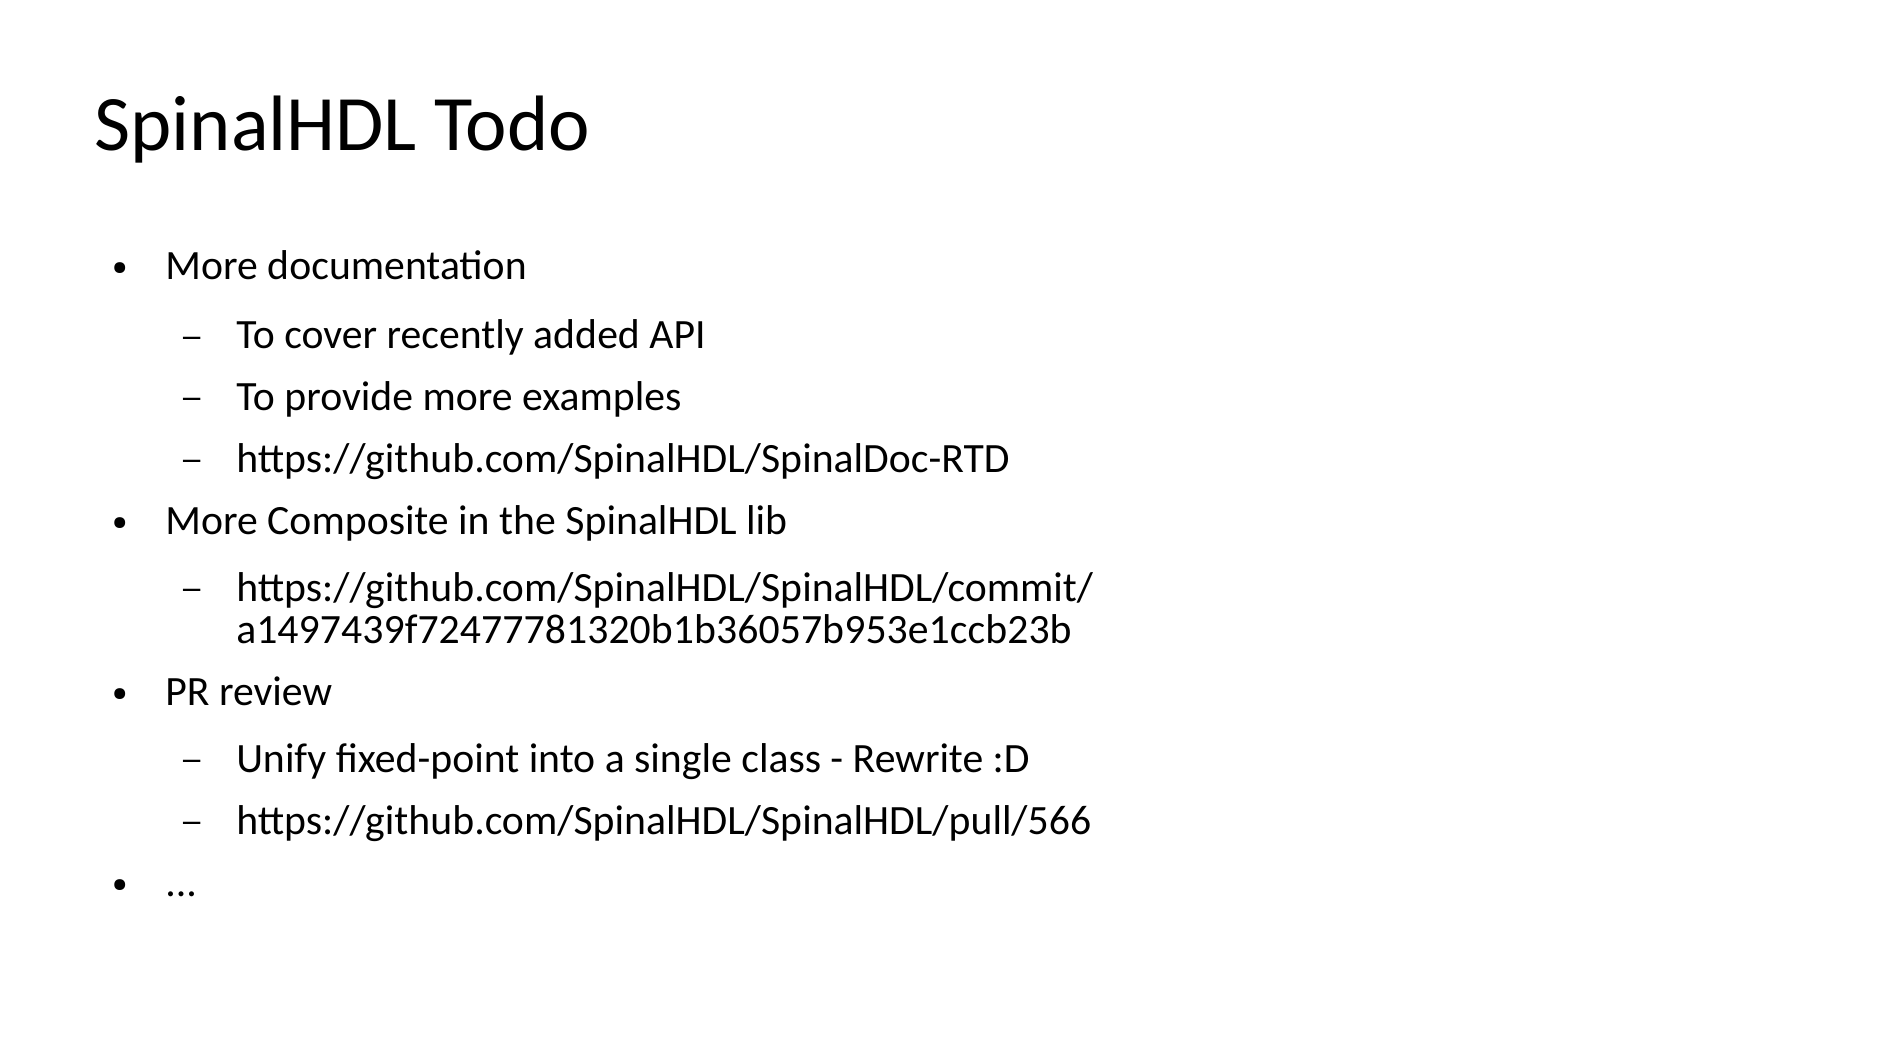

# SpinalHDL Todo
More documentation
To cover recently added API
To provide more examples
https://github.com/SpinalHDL/SpinalDoc-RTD
More Composite in the SpinalHDL lib
https://github.com/SpinalHDL/SpinalHDL/commit/a1497439f72477781320b1b36057b953e1ccb23b
PR review
Unify fixed-point into a single class - Rewrite :D
https://github.com/SpinalHDL/SpinalHDL/pull/566
...